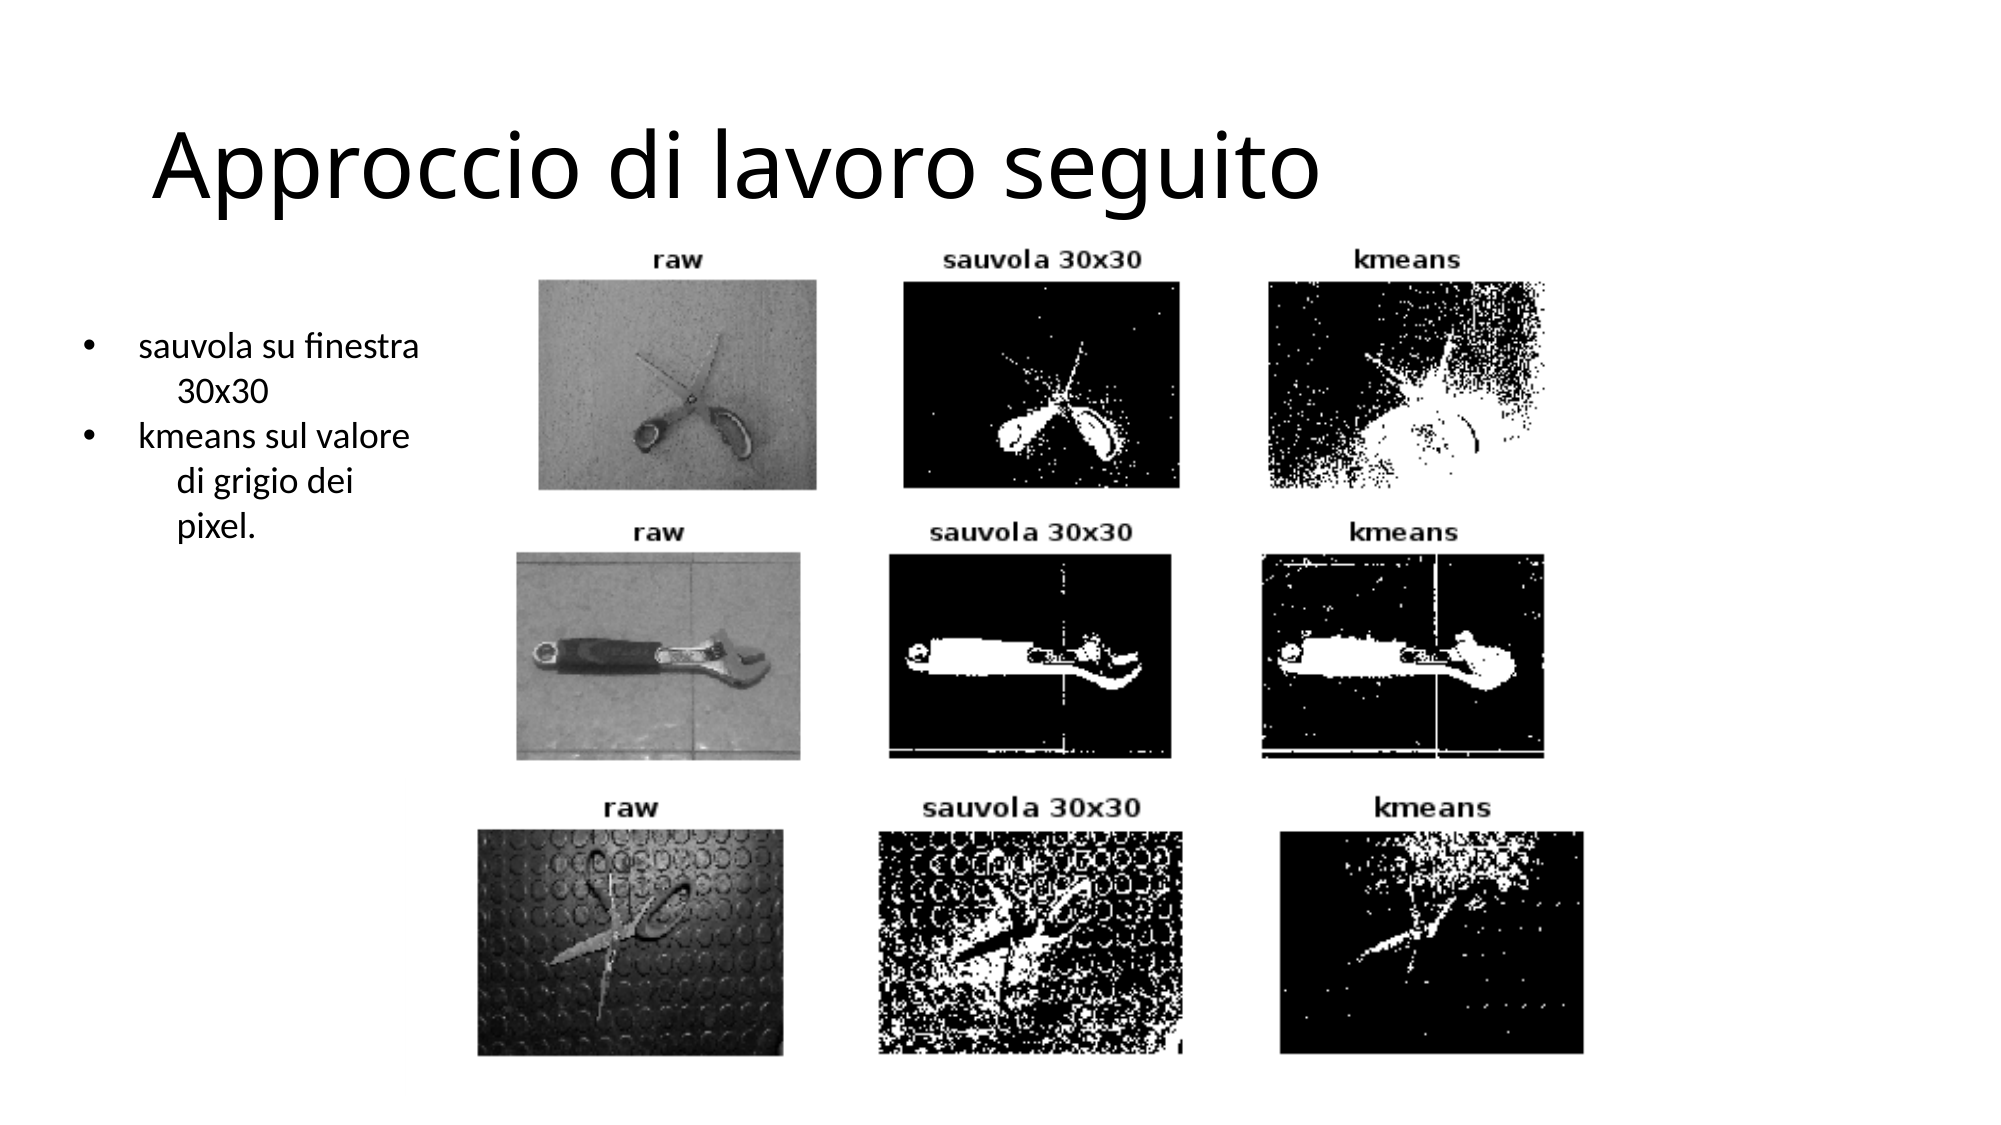

# Approccio di lavoro seguito
 sauvola su finestra 30x30
 kmeans sul valore di grigio dei pixel.